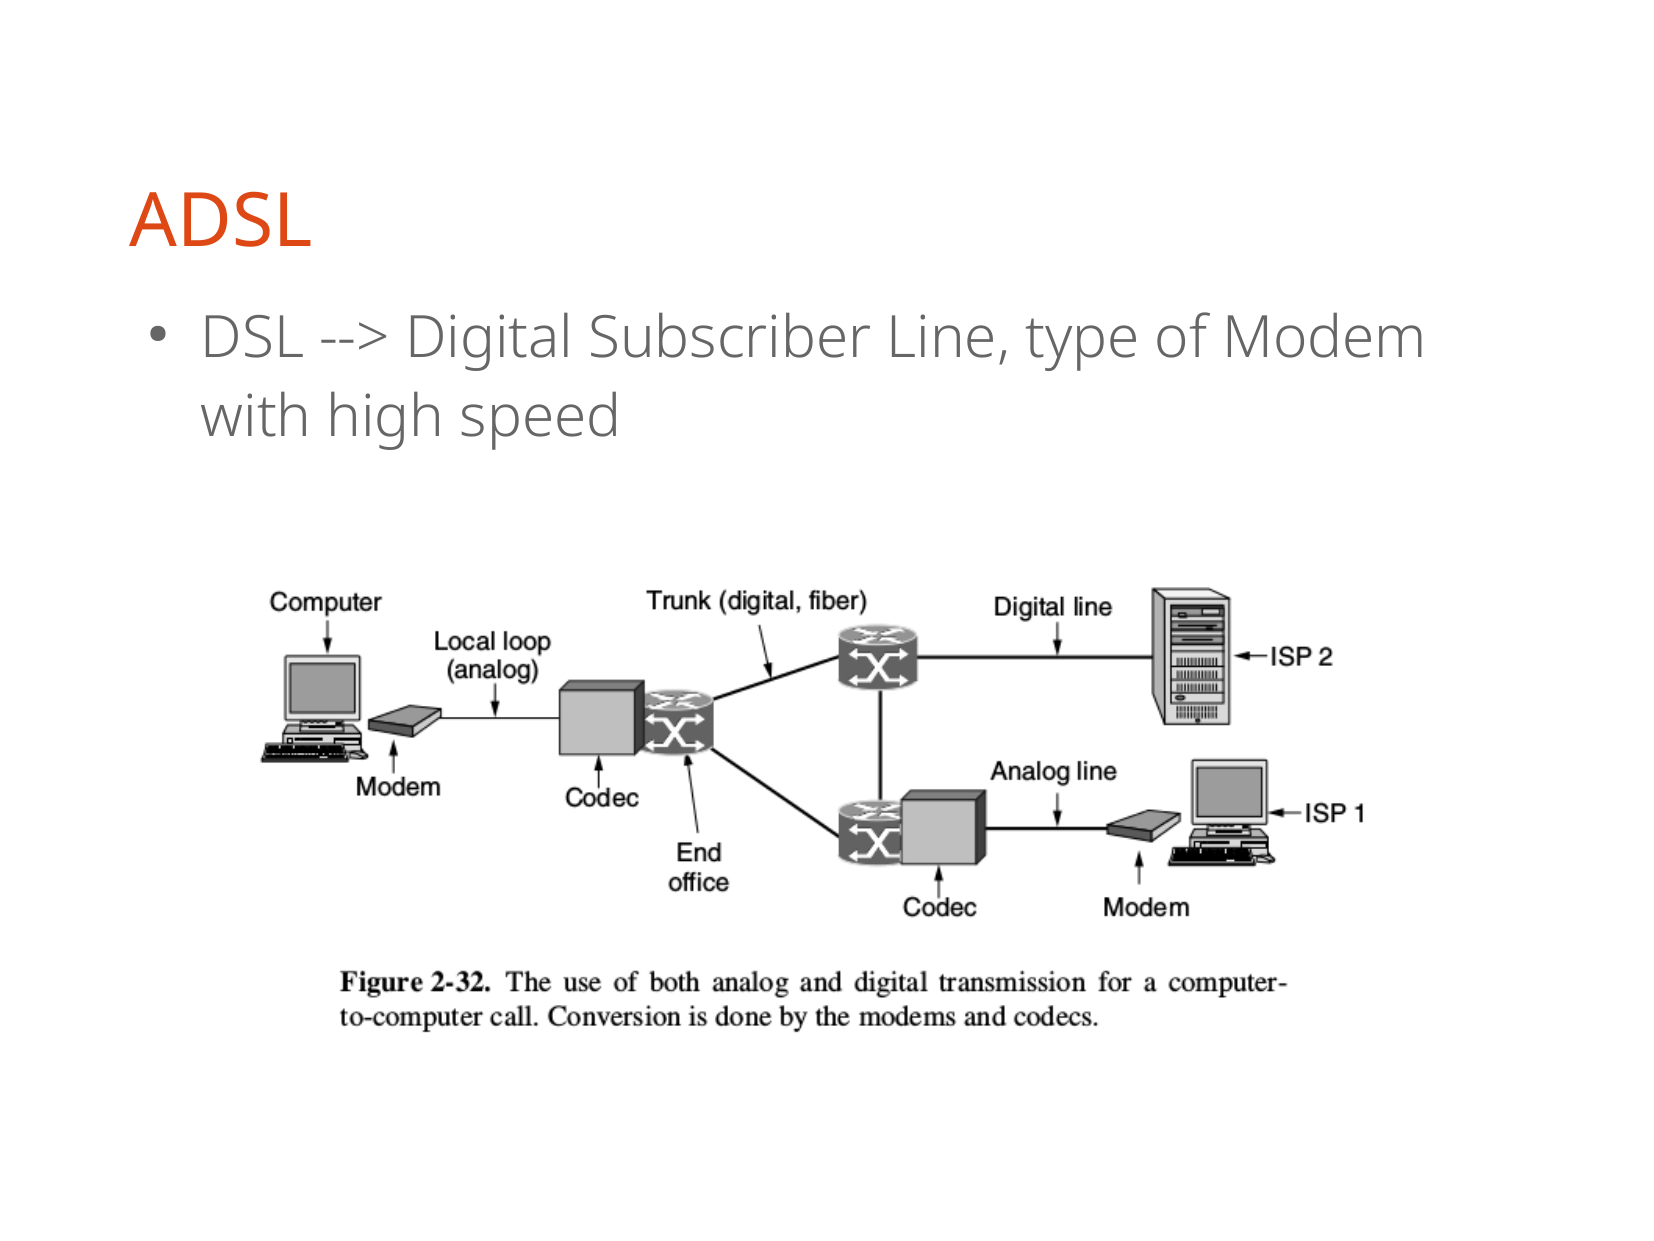

# ADSL
DSL --> Digital Subscriber Line, type of Modem with high speed